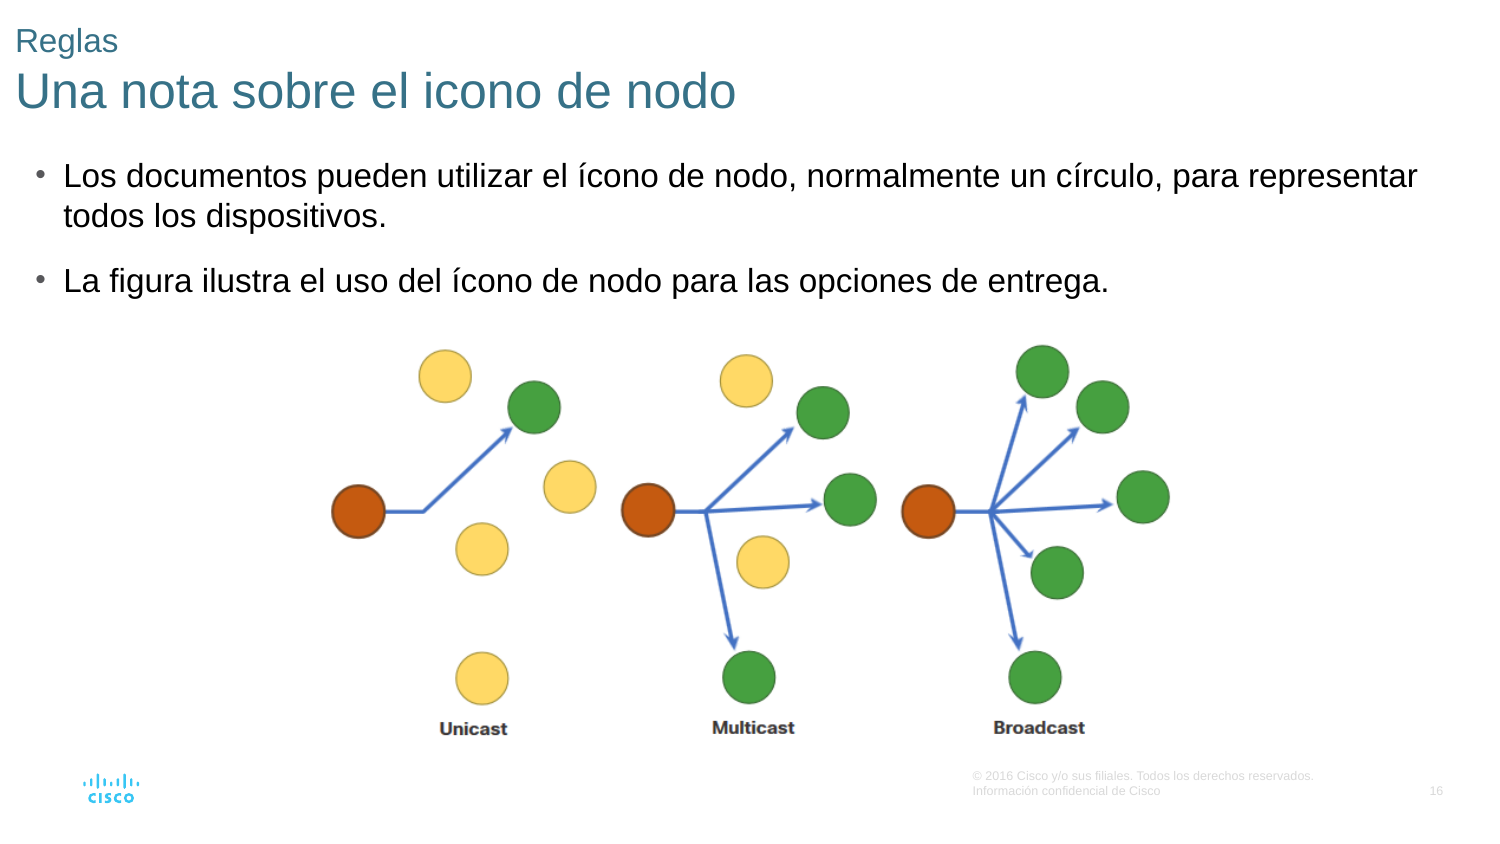

# Reglas Una nota sobre el icono de nodo
Los documentos pueden utilizar el ícono de nodo, normalmente un círculo, para representar todos los dispositivos.
La figura ilustra el uso del ícono de nodo para las opciones de entrega.